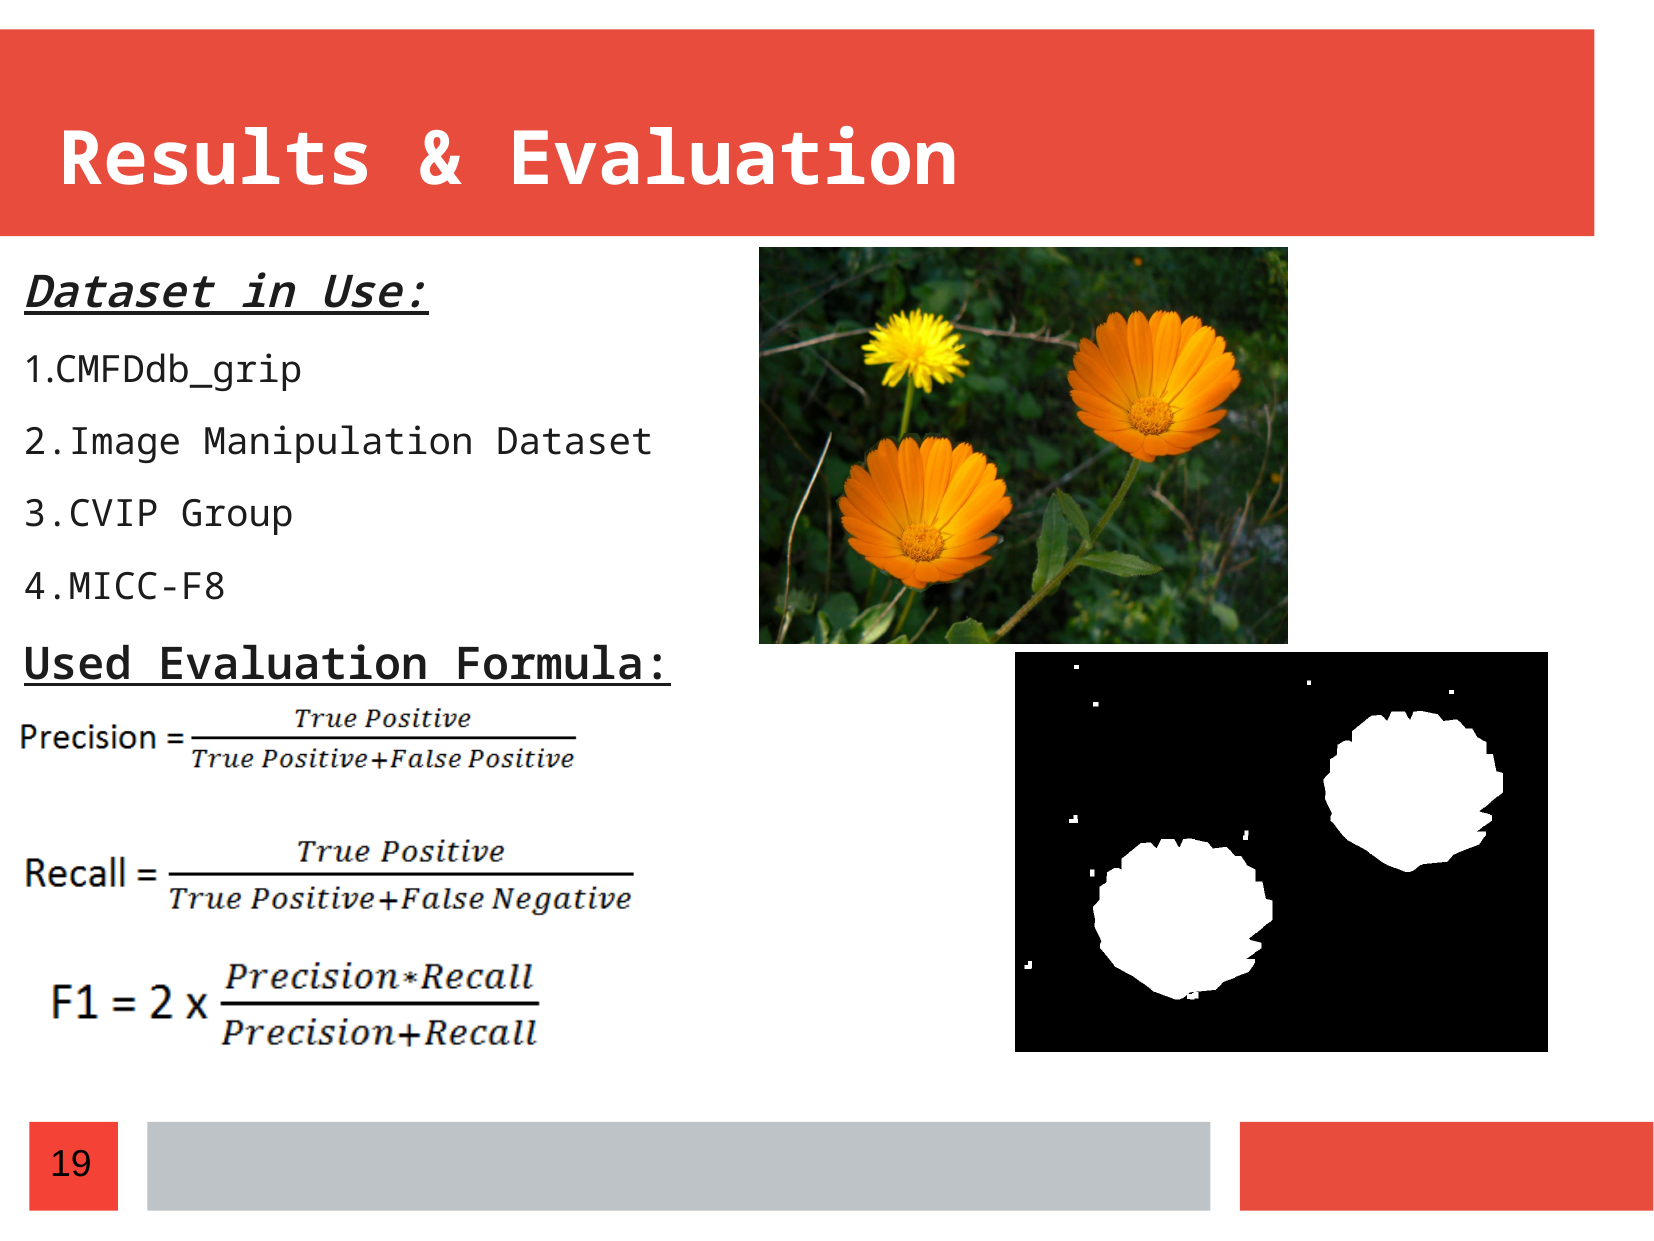

# Results & Evaluation
Dataset in Use:
1.CMFDdb_grip
2.Image Manipulation Dataset
3.CVIP Group
4.MICC-F8
Used Evaluation Formula: